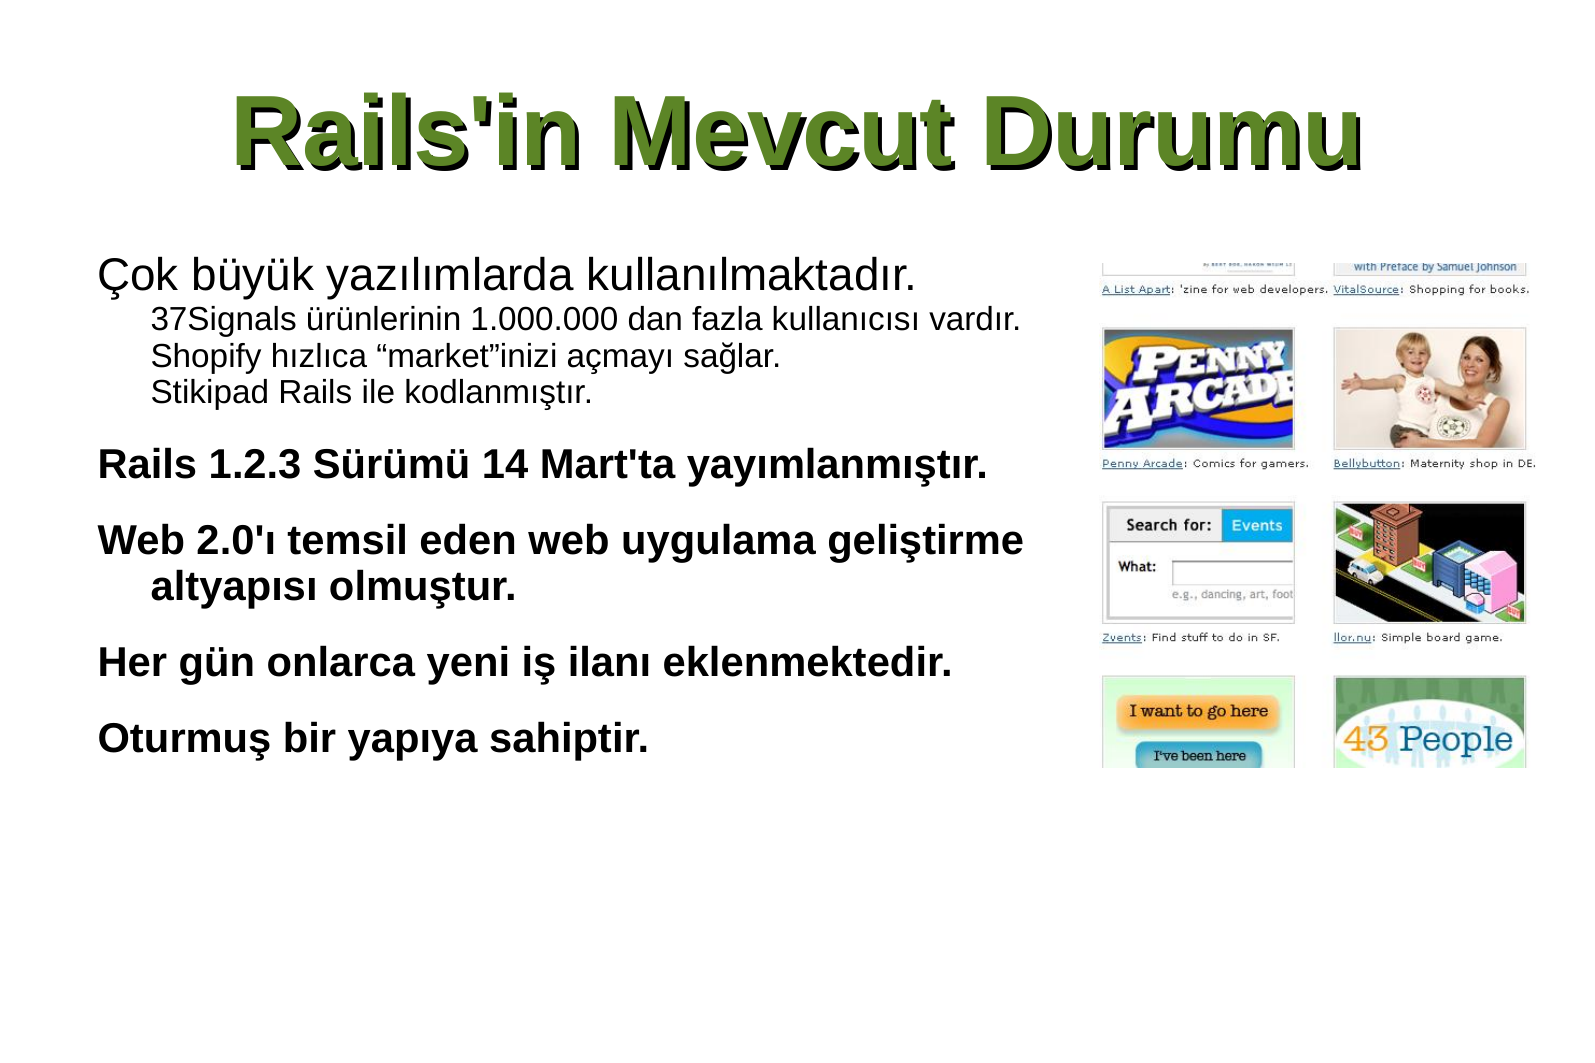

# Rails'in Mevcut Durumu
Çok büyük yazılımlarda kullanılmaktadır.
37Signals ürünlerinin 1.000.000 dan fazla kullanıcısı vardır.
Shopify hızlıca “market”inizi açmayı sağlar.
Stikipad Rails ile kodlanmıştır.
Rails 1.2.3 Sürümü 14 Mart'ta yayımlanmıştır.
Web 2.0'ı temsil eden web uygulama geliştirme altyapısı olmuştur.
Her gün onlarca yeni iş ilanı eklenmektedir.
Oturmuş bir yapıya sahiptir.